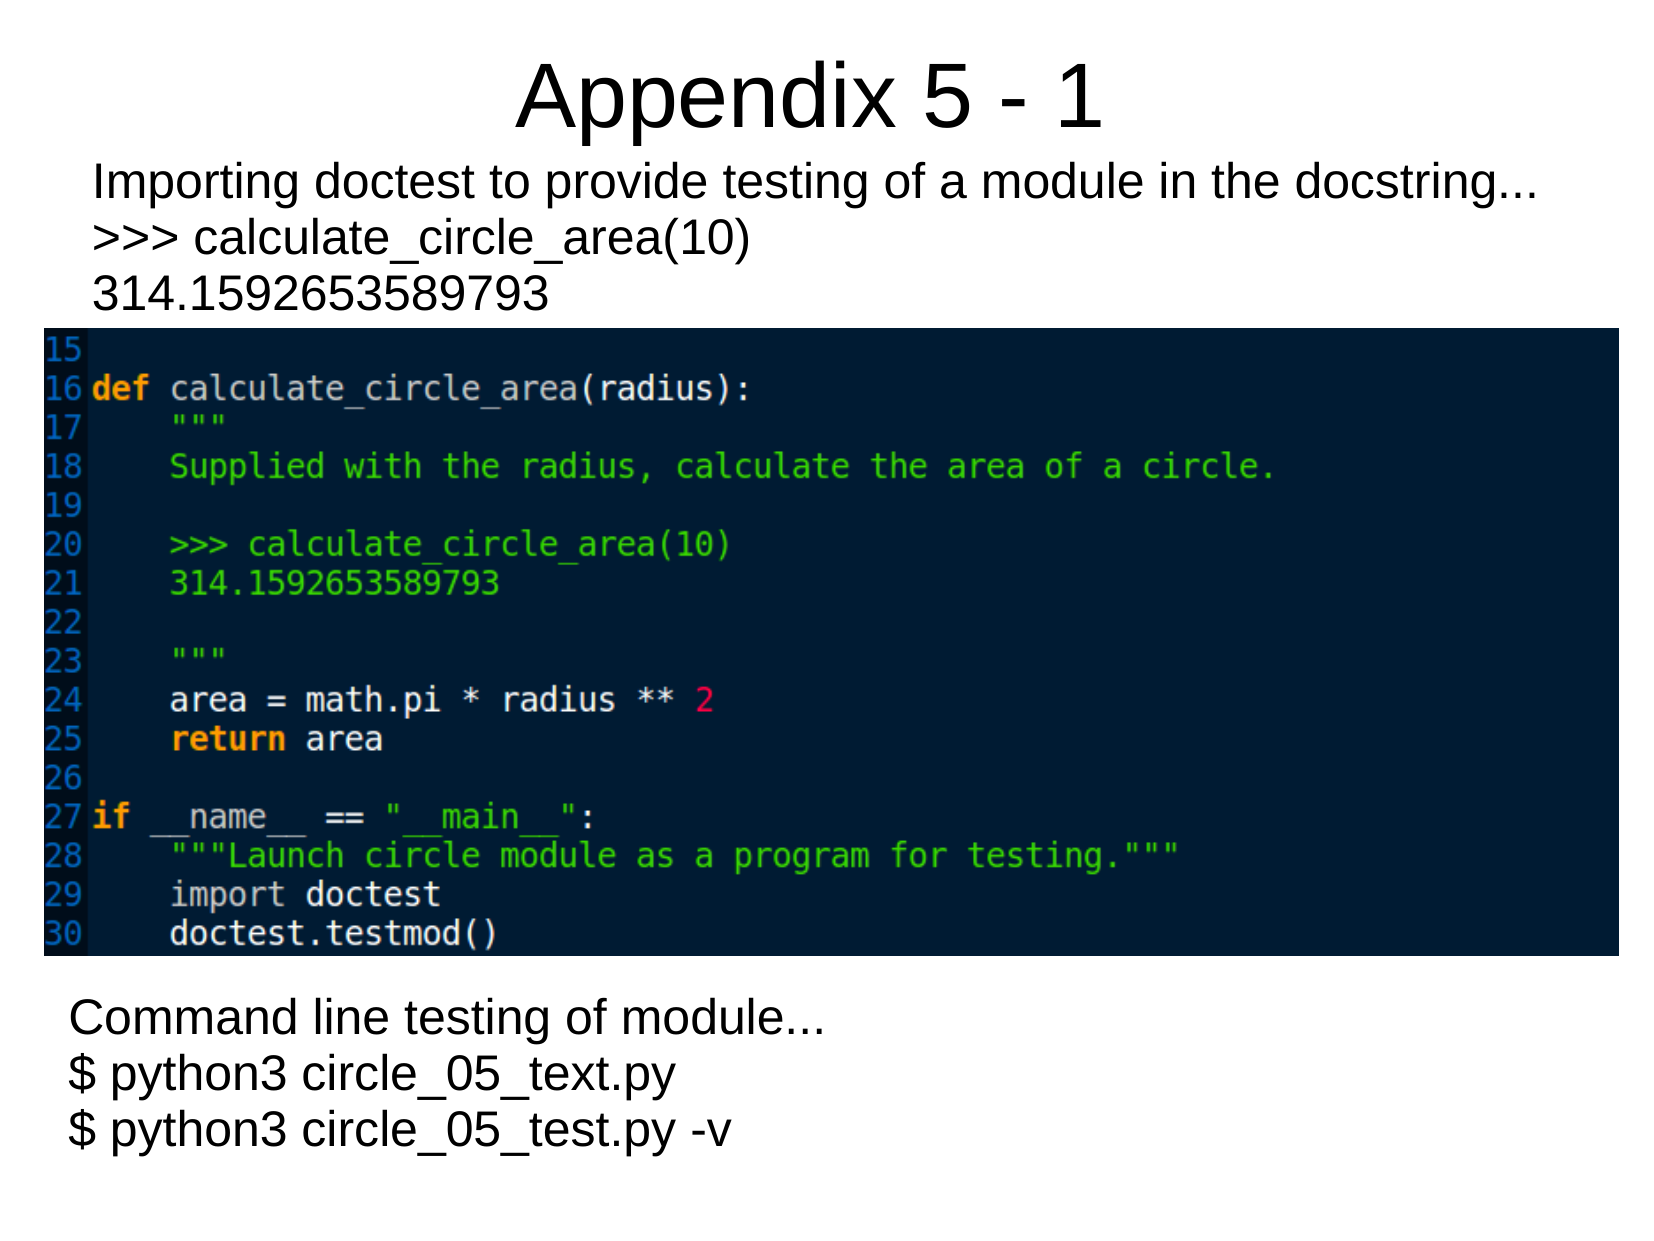

# Appendix 5 - 1
Importing doctest to provide testing of a module in the docstring...
>>> calculate_circle_area(10)
314.1592653589793
Command line testing of module...
$ python3 circle_05_text.py
$ python3 circle_05_test.py -v